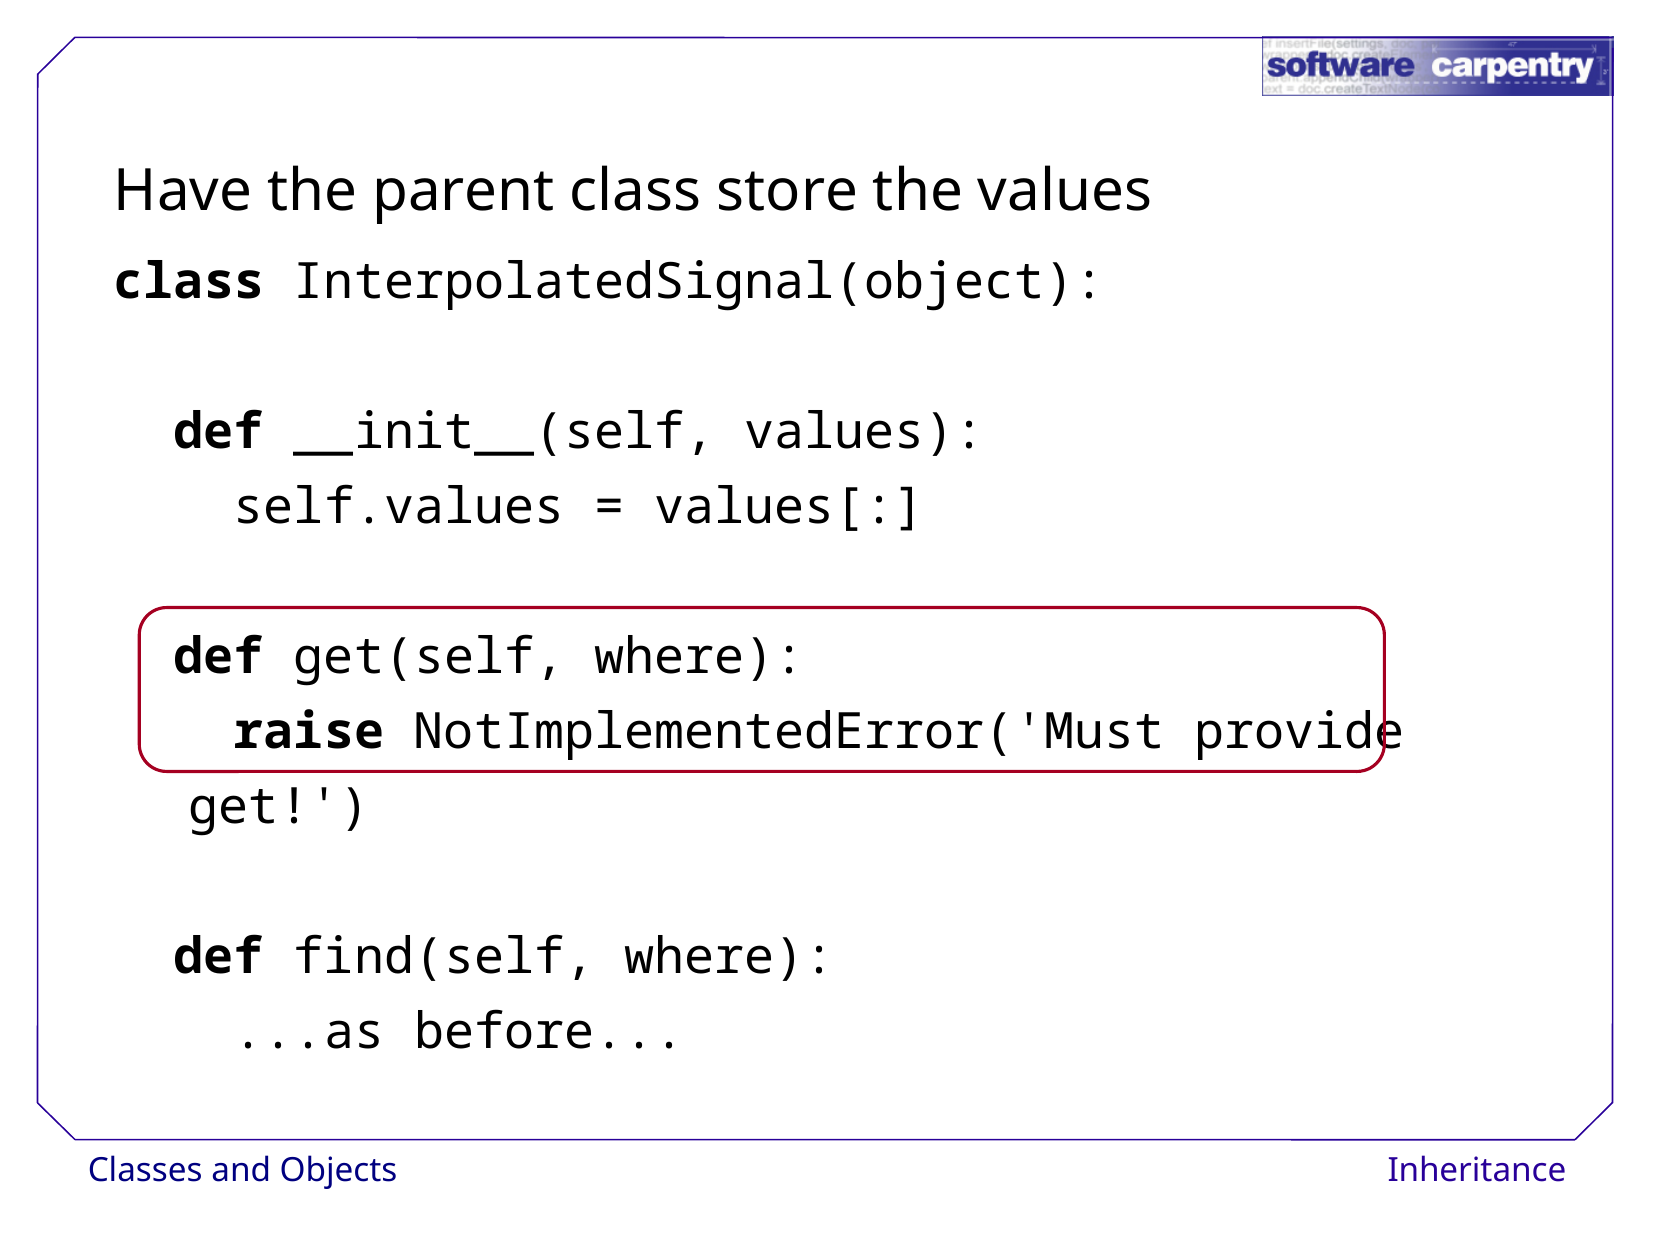

Have the parent class store the values
class InterpolatedSignal(object):
 def __init__(self, values):
 self.values = values[:]
 def get(self, where):
 raise NotImplementedError('Must provide get!')
 def find(self, where):
 ...as before...